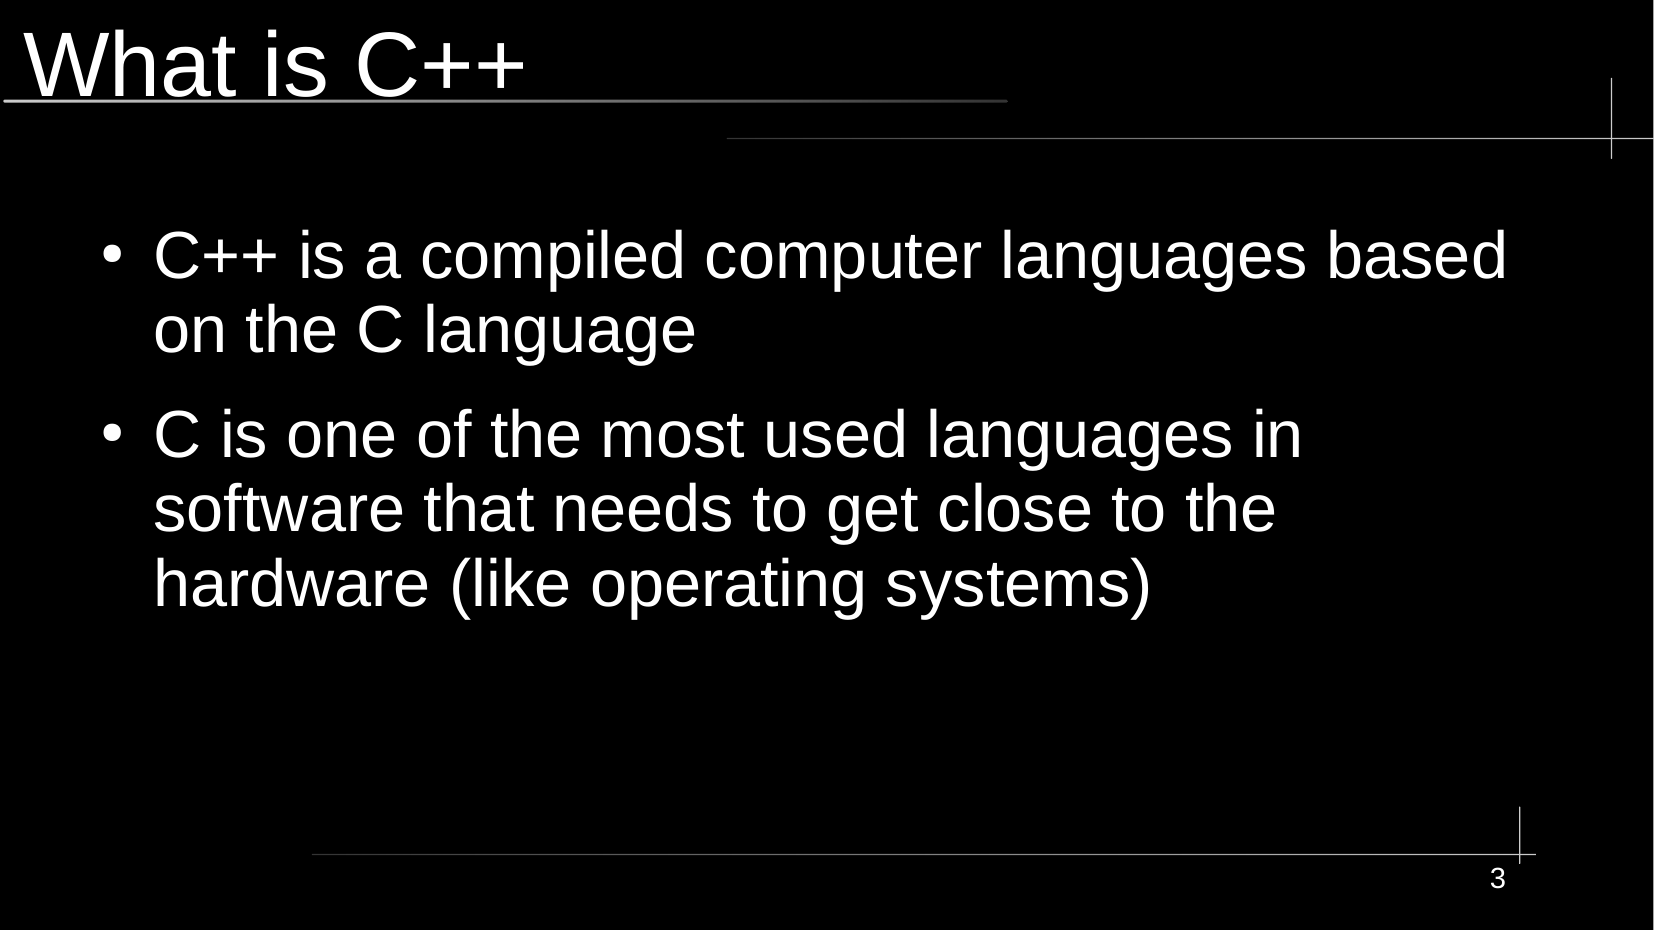

# What is C++
C++ is a compiled computer languages based on the C language
C is one of the most used languages in software that needs to get close to the hardware (like operating systems)
3